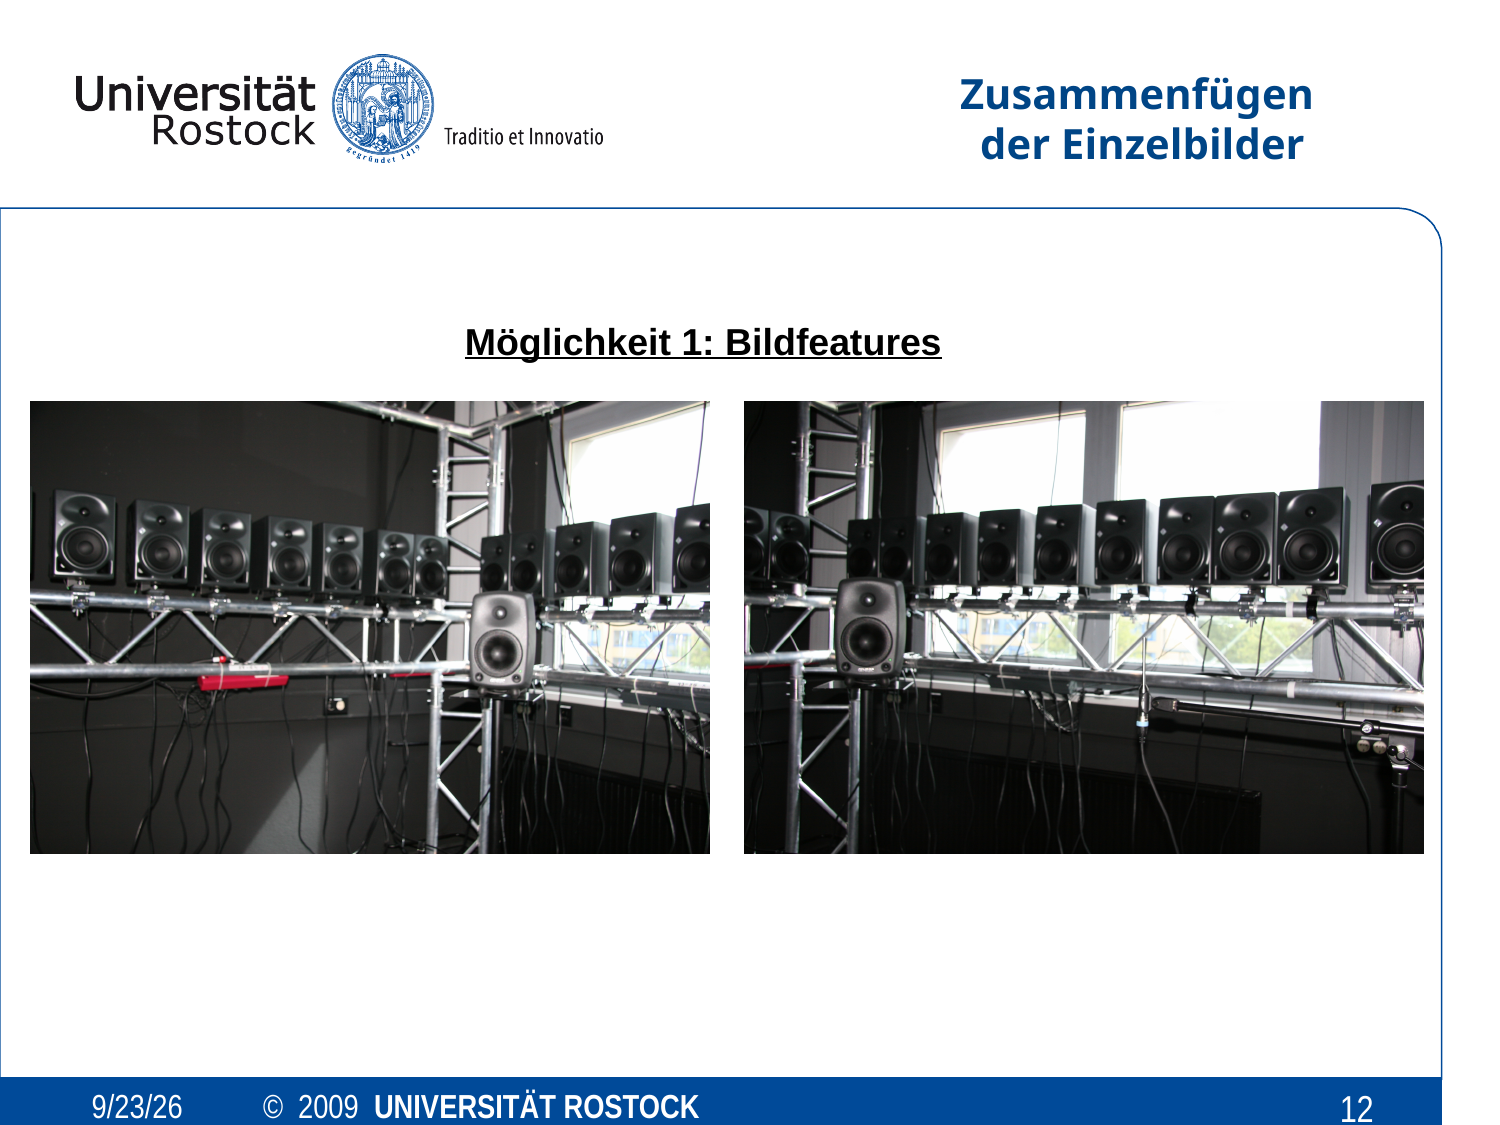

# Zusammenfügen der Einzelbilder
Möglichkeit 1: Bildfeatures
 © 2009 UNIVERSITÄT ROSTOCK